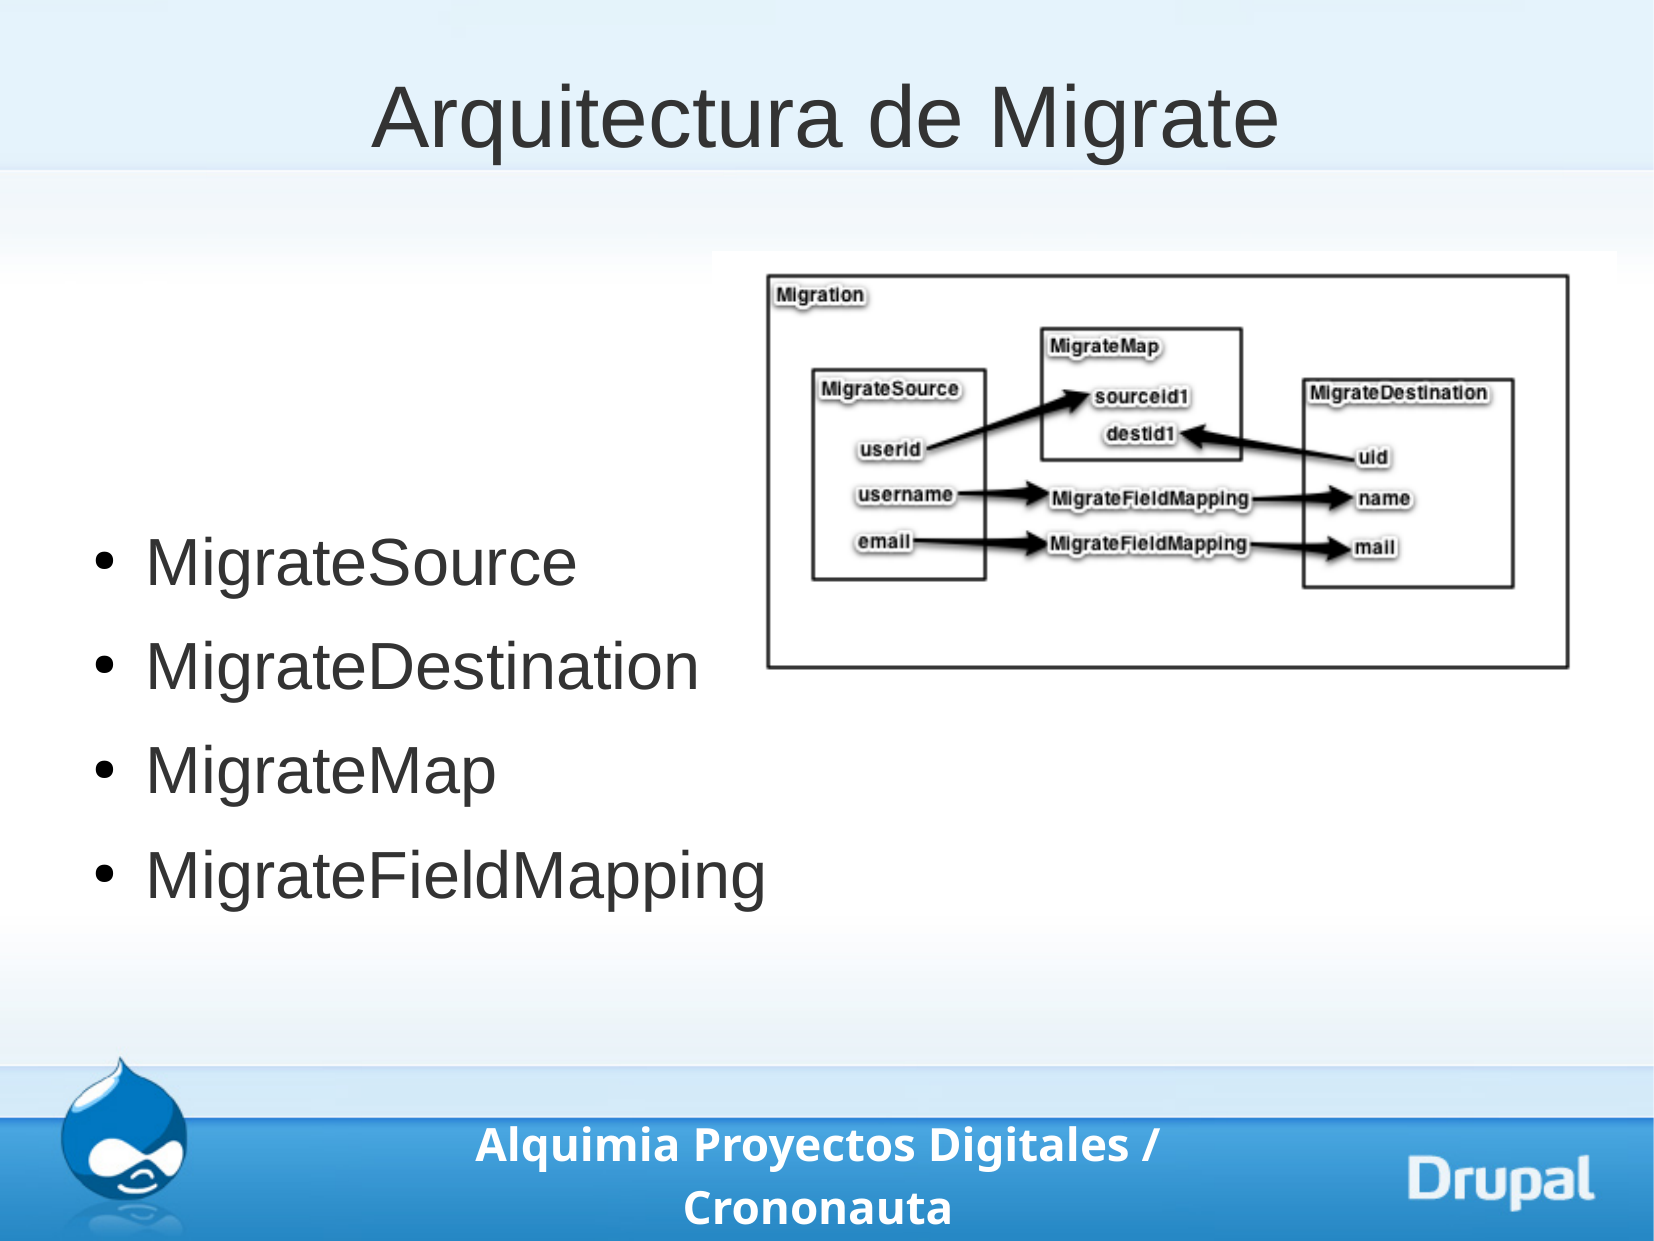

# Arquitectura de Migrate
MigrateSource
MigrateDestination
MigrateMap
MigrateFieldMapping
Alquimia Proyectos Digitales / Crononauta